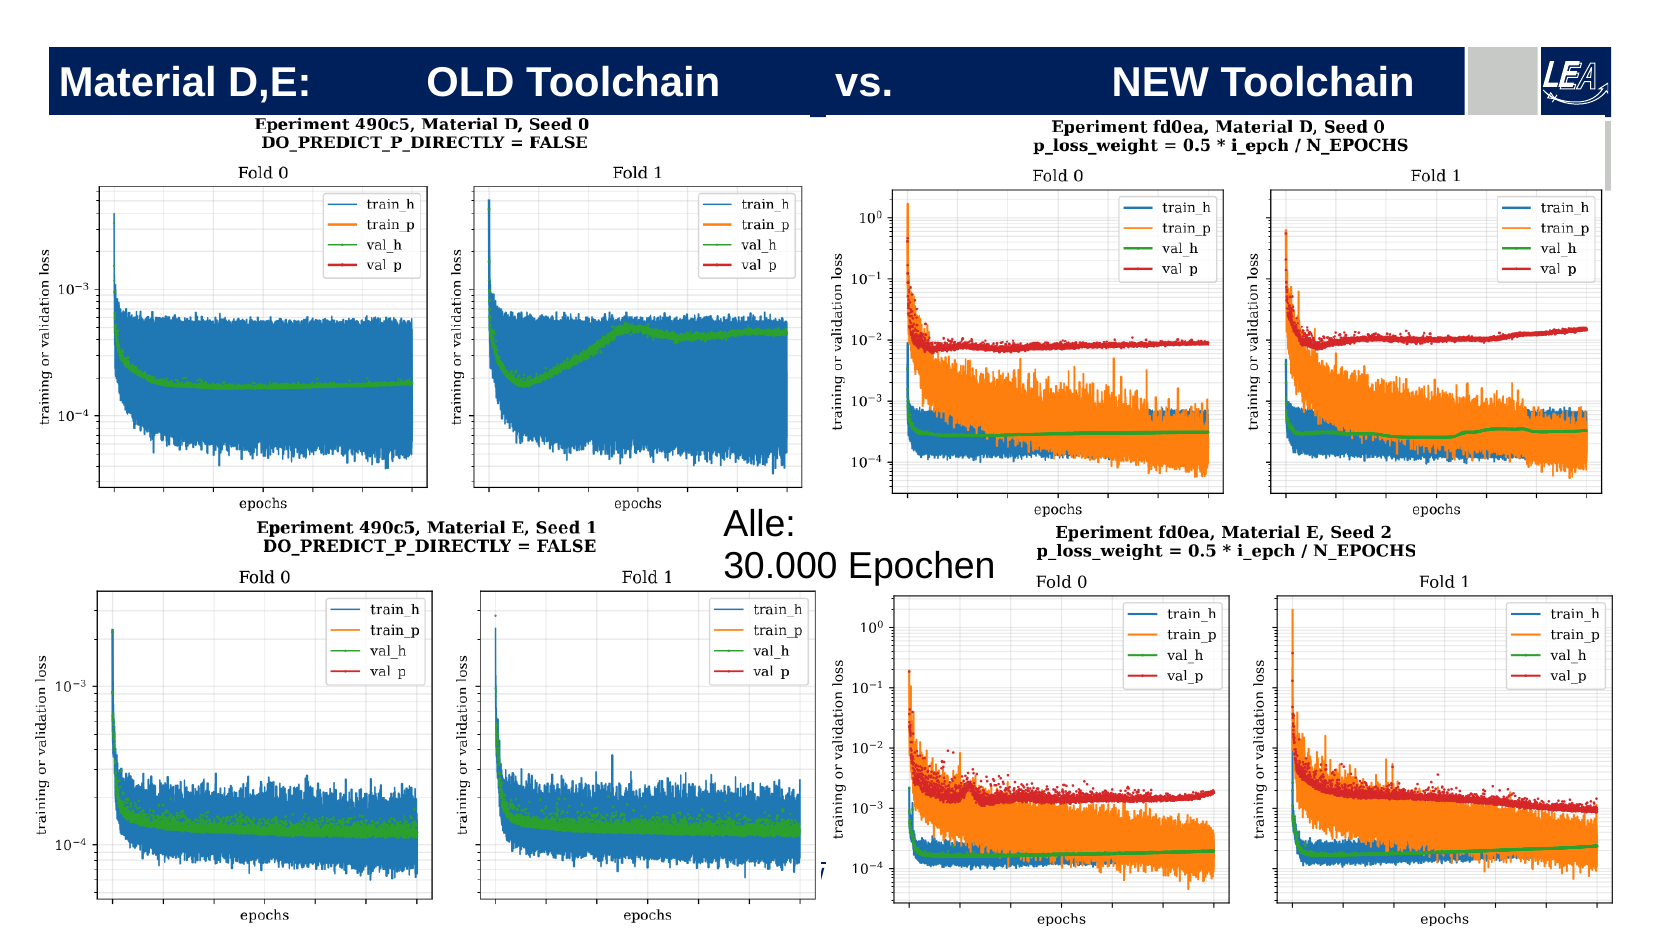

# Material D,E: OLD Toolchain vs. NEW Toolchain
Alle:
30.000 Epochen
Förster
74